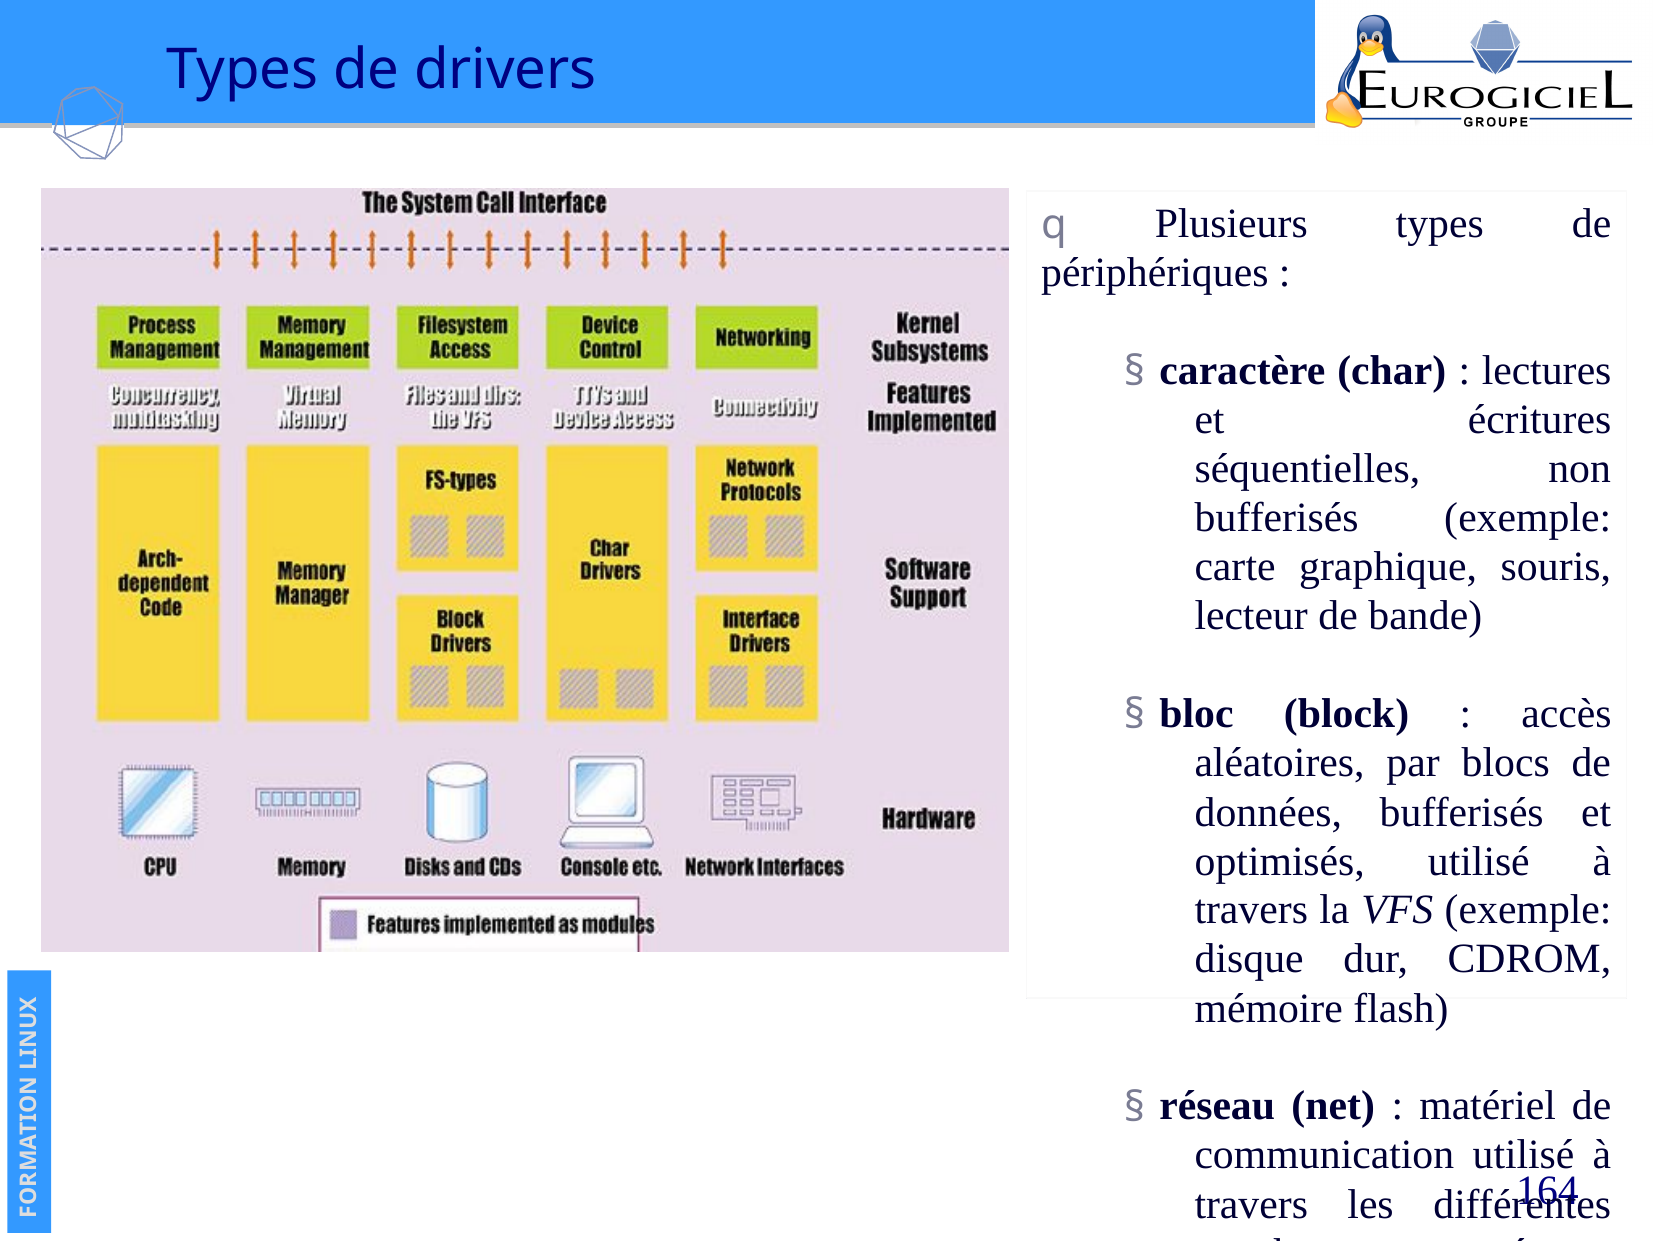

# Types de drivers
 Plusieurs types de périphériques :
caractère (char) : lectures et écritures séquentielles, non bufferisés (exemple: carte graphique, souris, lecteur de bande)
bloc (block) : accès aléatoires, par blocs de données, bufferisés et optimisés, utilisé à travers la VFS (exemple: disque dur, CDROM, mémoire flash)
réseau (net) : matériel de communication utilisé à travers les différentes couches réseau, communications faites par paquets sk_buff (exemple: cartes Ethernet, Token Ring).